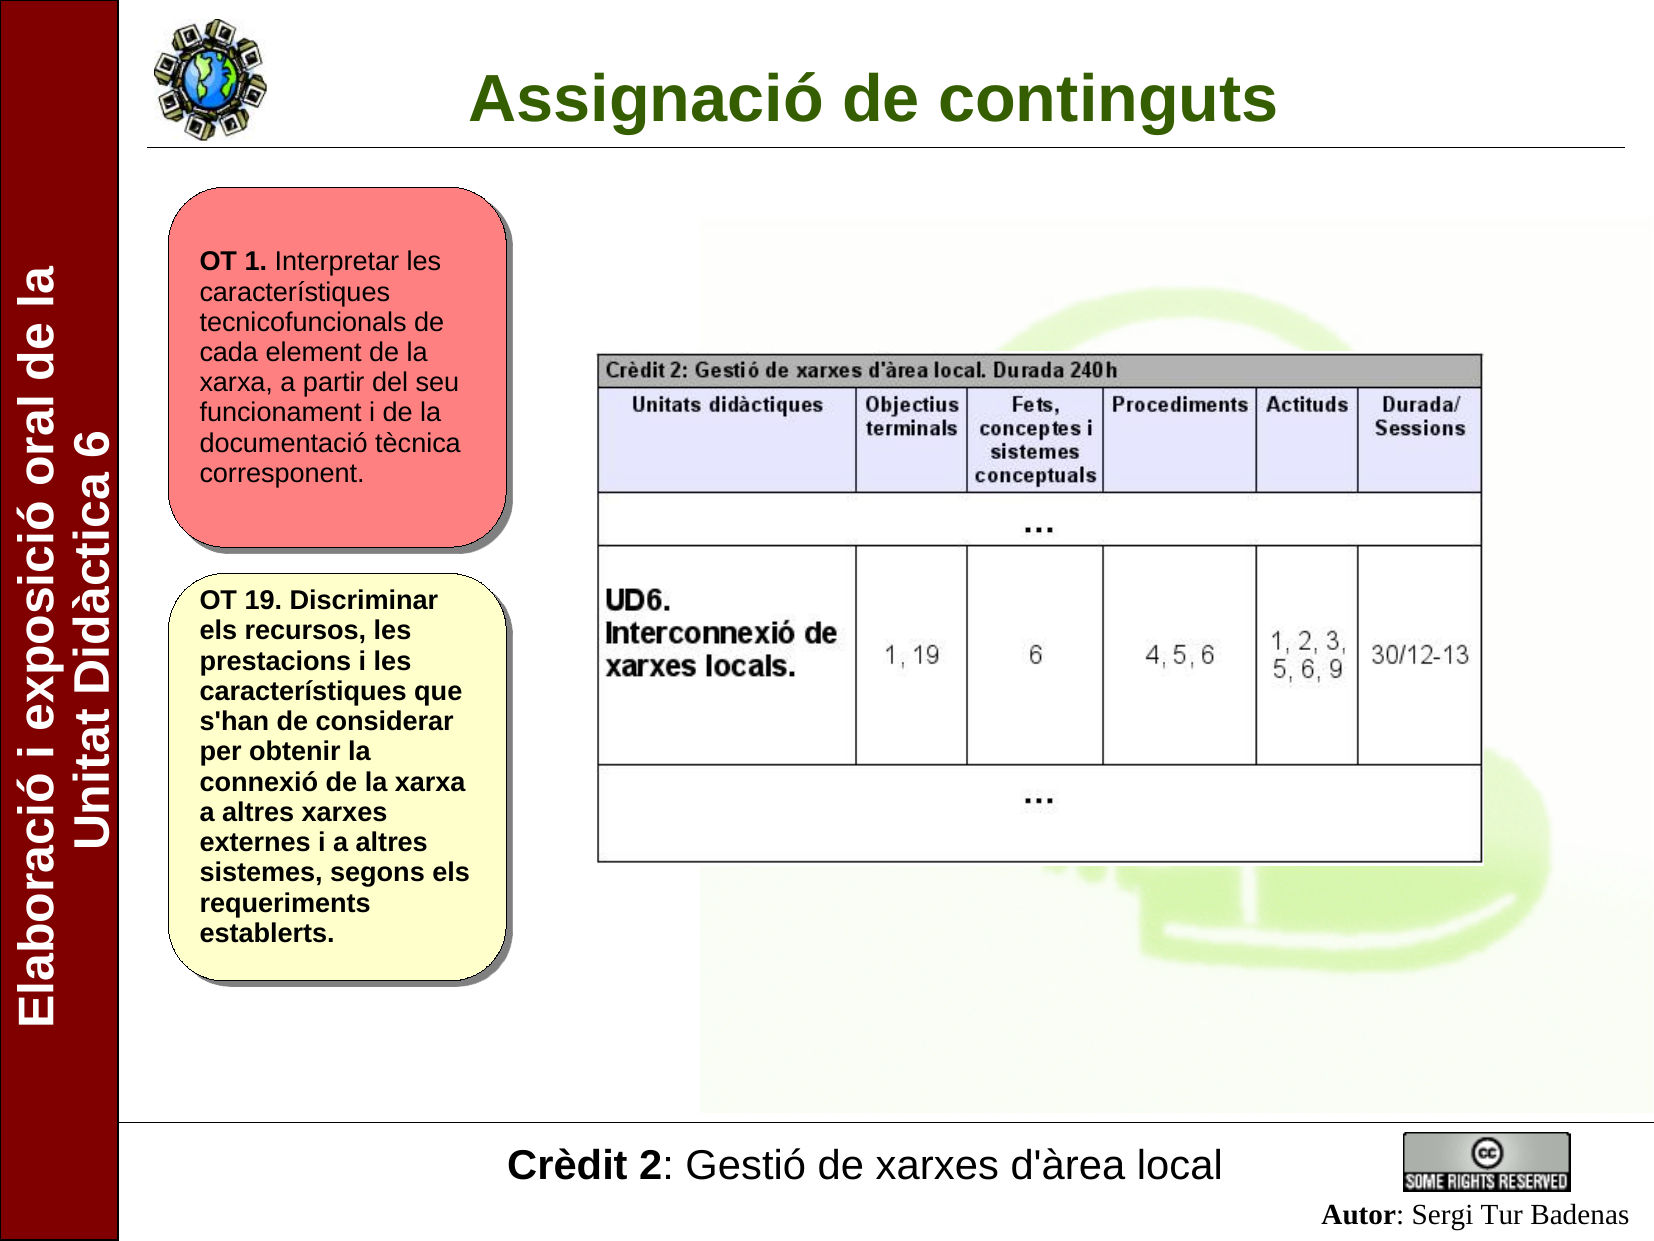

# Assignació de continguts
OT 1. Interpretar les característiques tecnicofuncionals de cada element de la xarxa, a partir del seu funcionament i de la documentació tècnica corresponent.
OT 19. Discriminar els recursos, les prestacions i les característiques que s'han de considerar per obtenir la connexió de la xarxa a altres xarxes externes i a altres sistemes, segons els requeriments establerts.